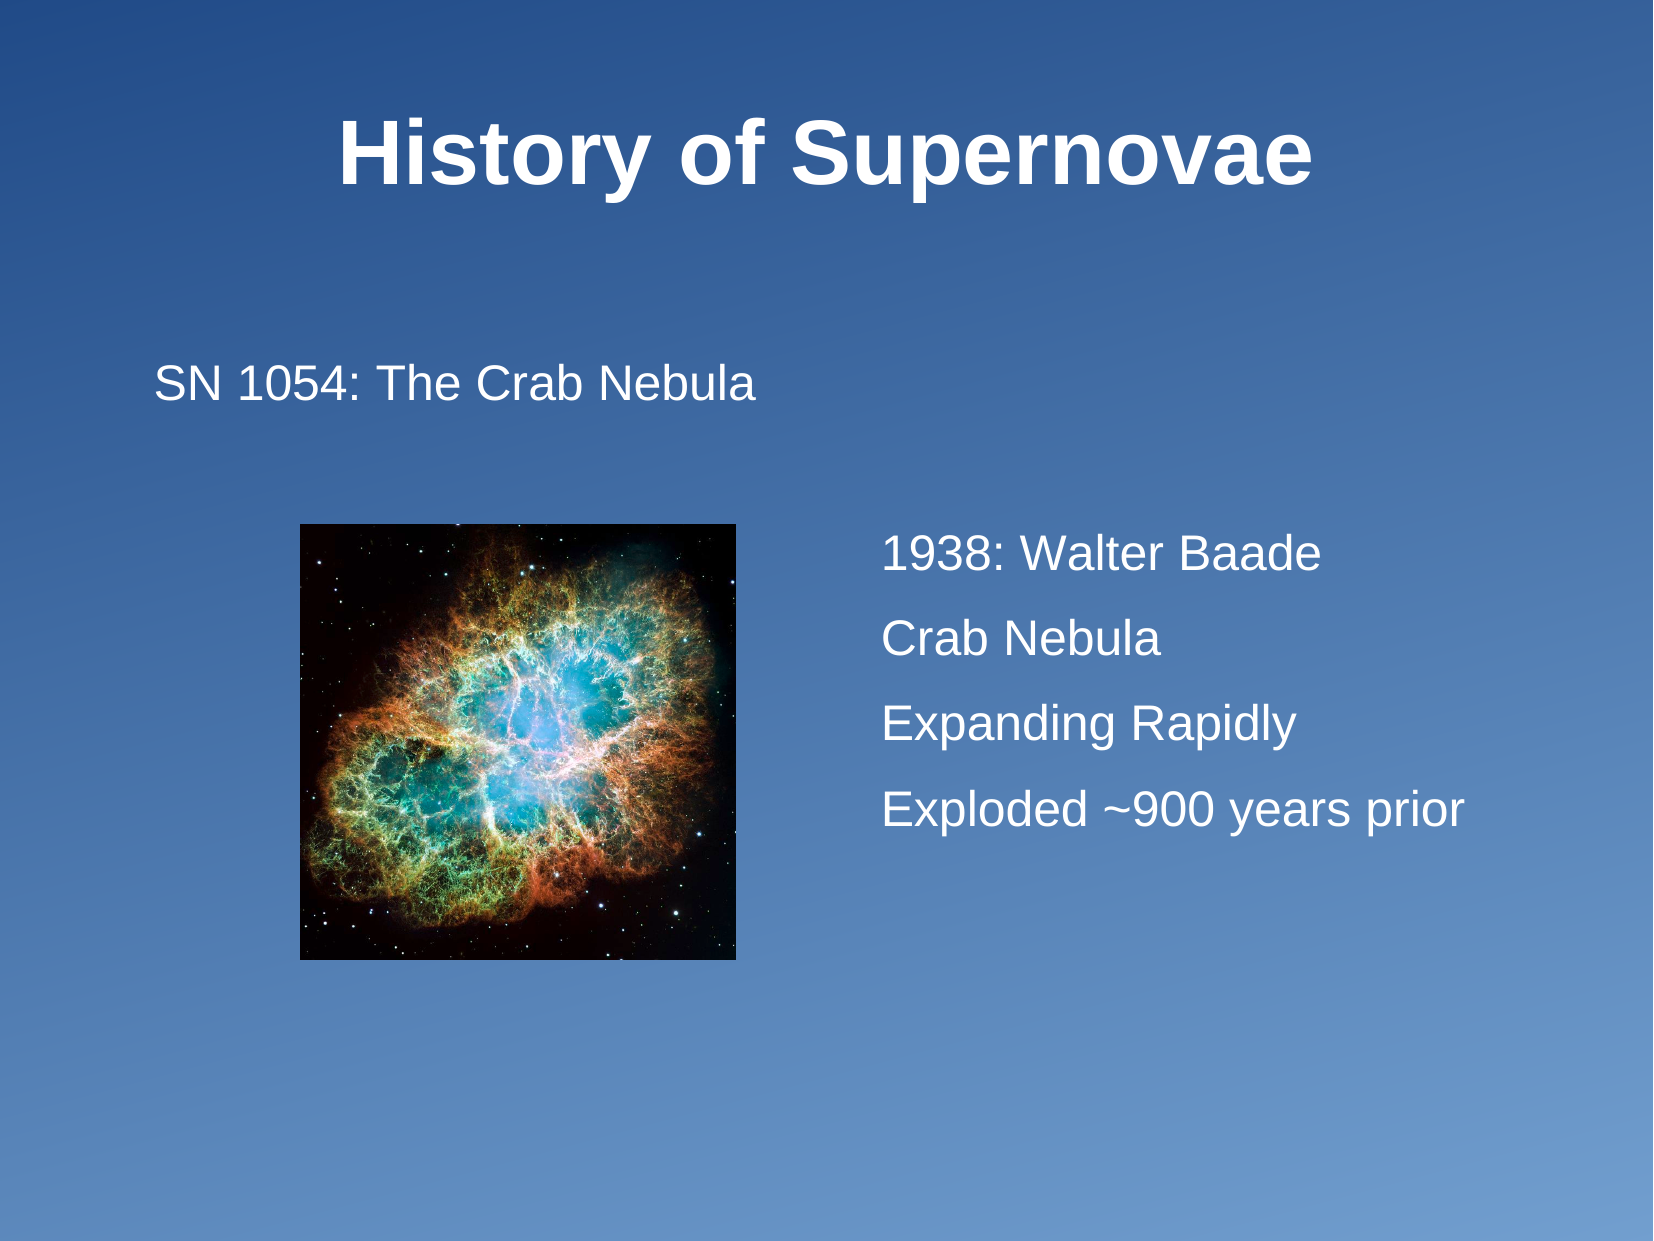

# History of Supernovae
SN 1054: The Crab Nebula
1938: Walter Baade
Crab Nebula
Expanding Rapidly
Exploded ~900 years prior